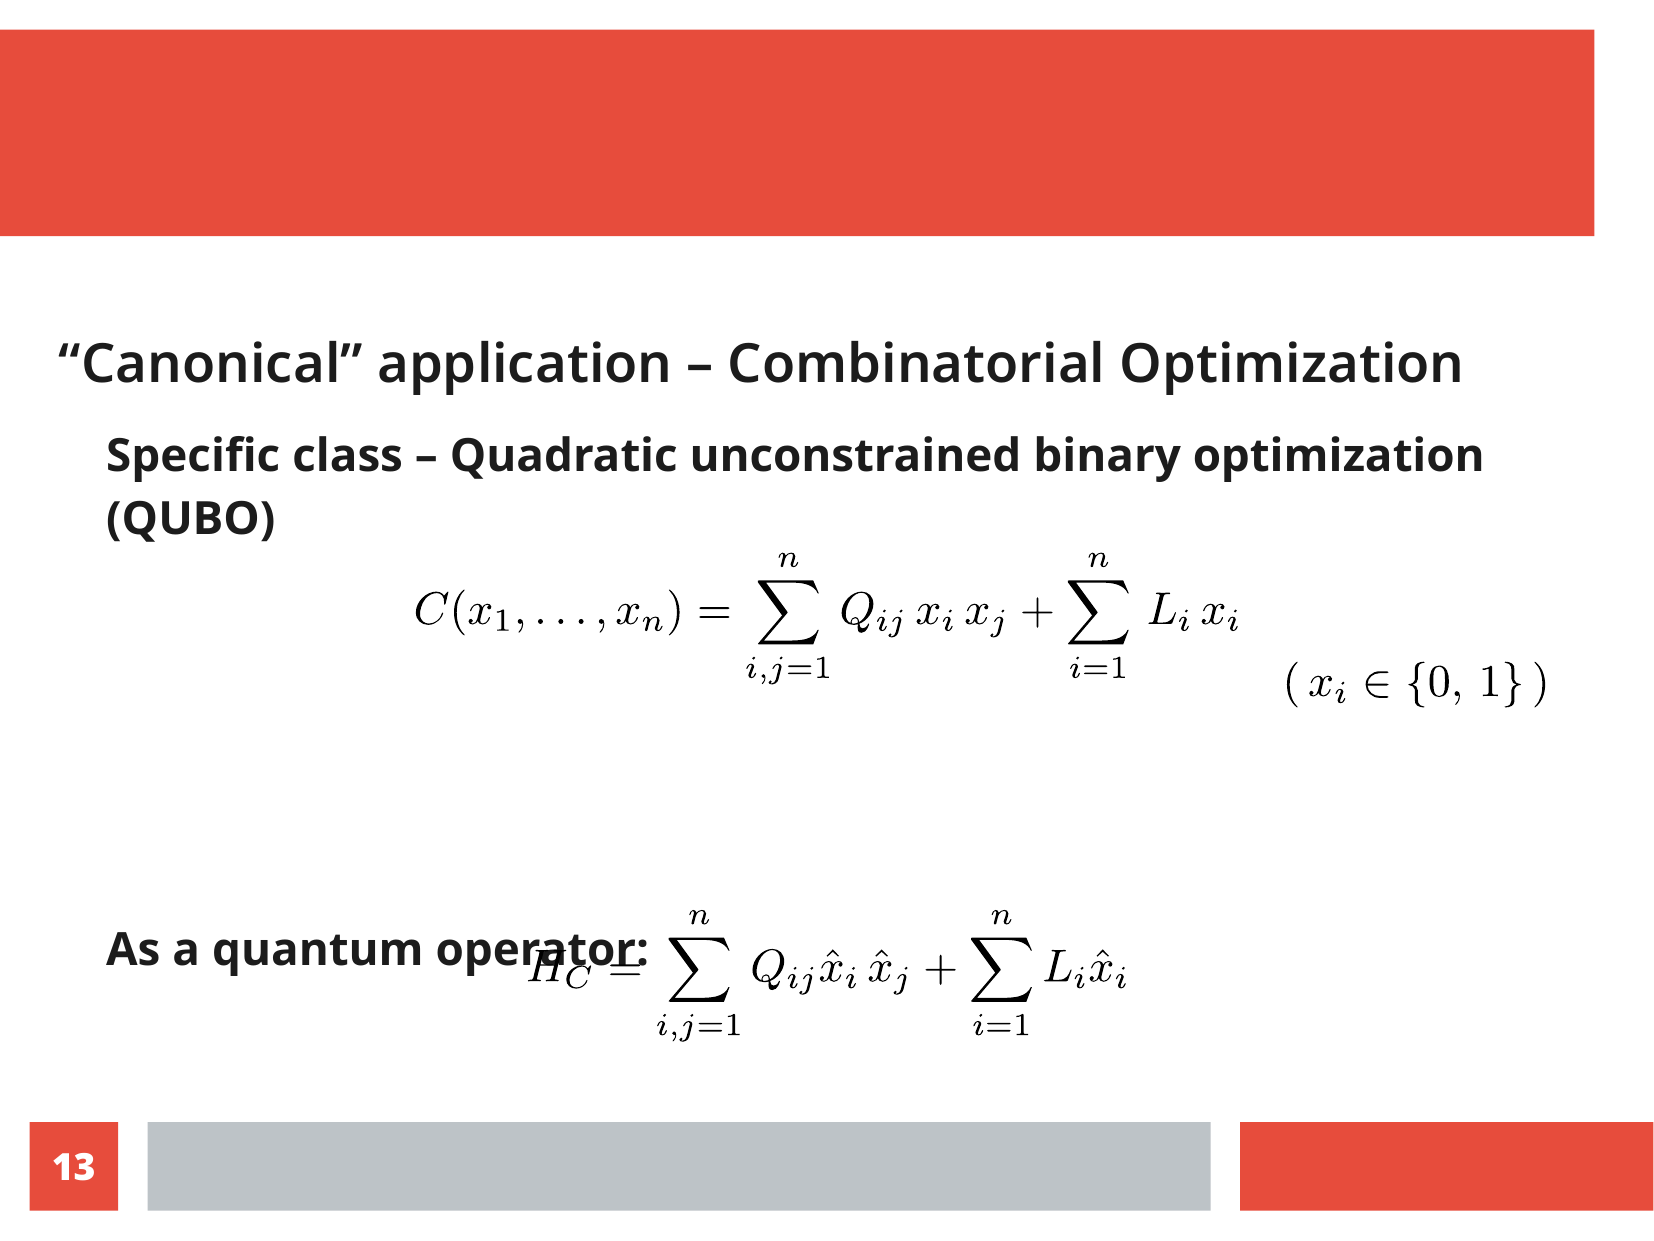

#
“Canonical” application – Combinatorial Optimization
Specific class – Quadratic unconstrained binary optimization (QUBO)
As a quantum operator:
13